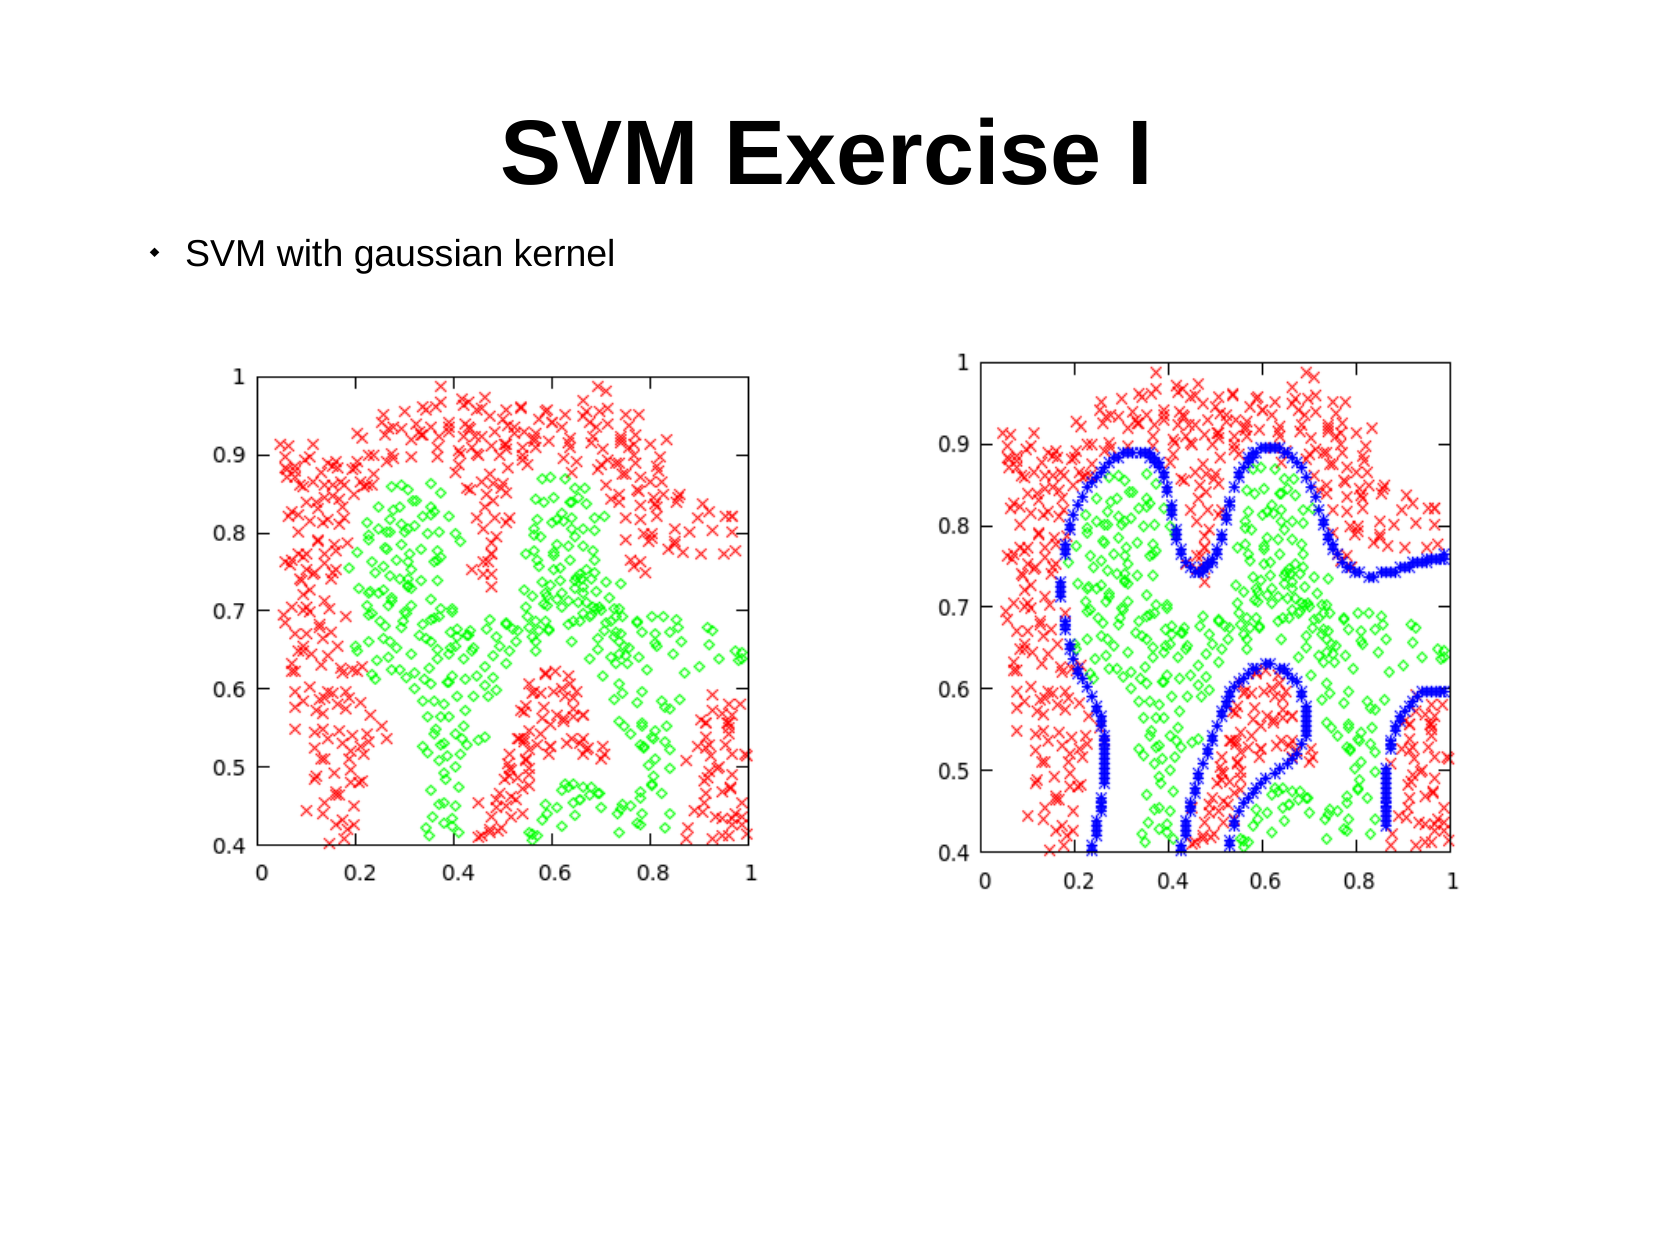

#
SVM Exercise I
SVM with gaussian kernel